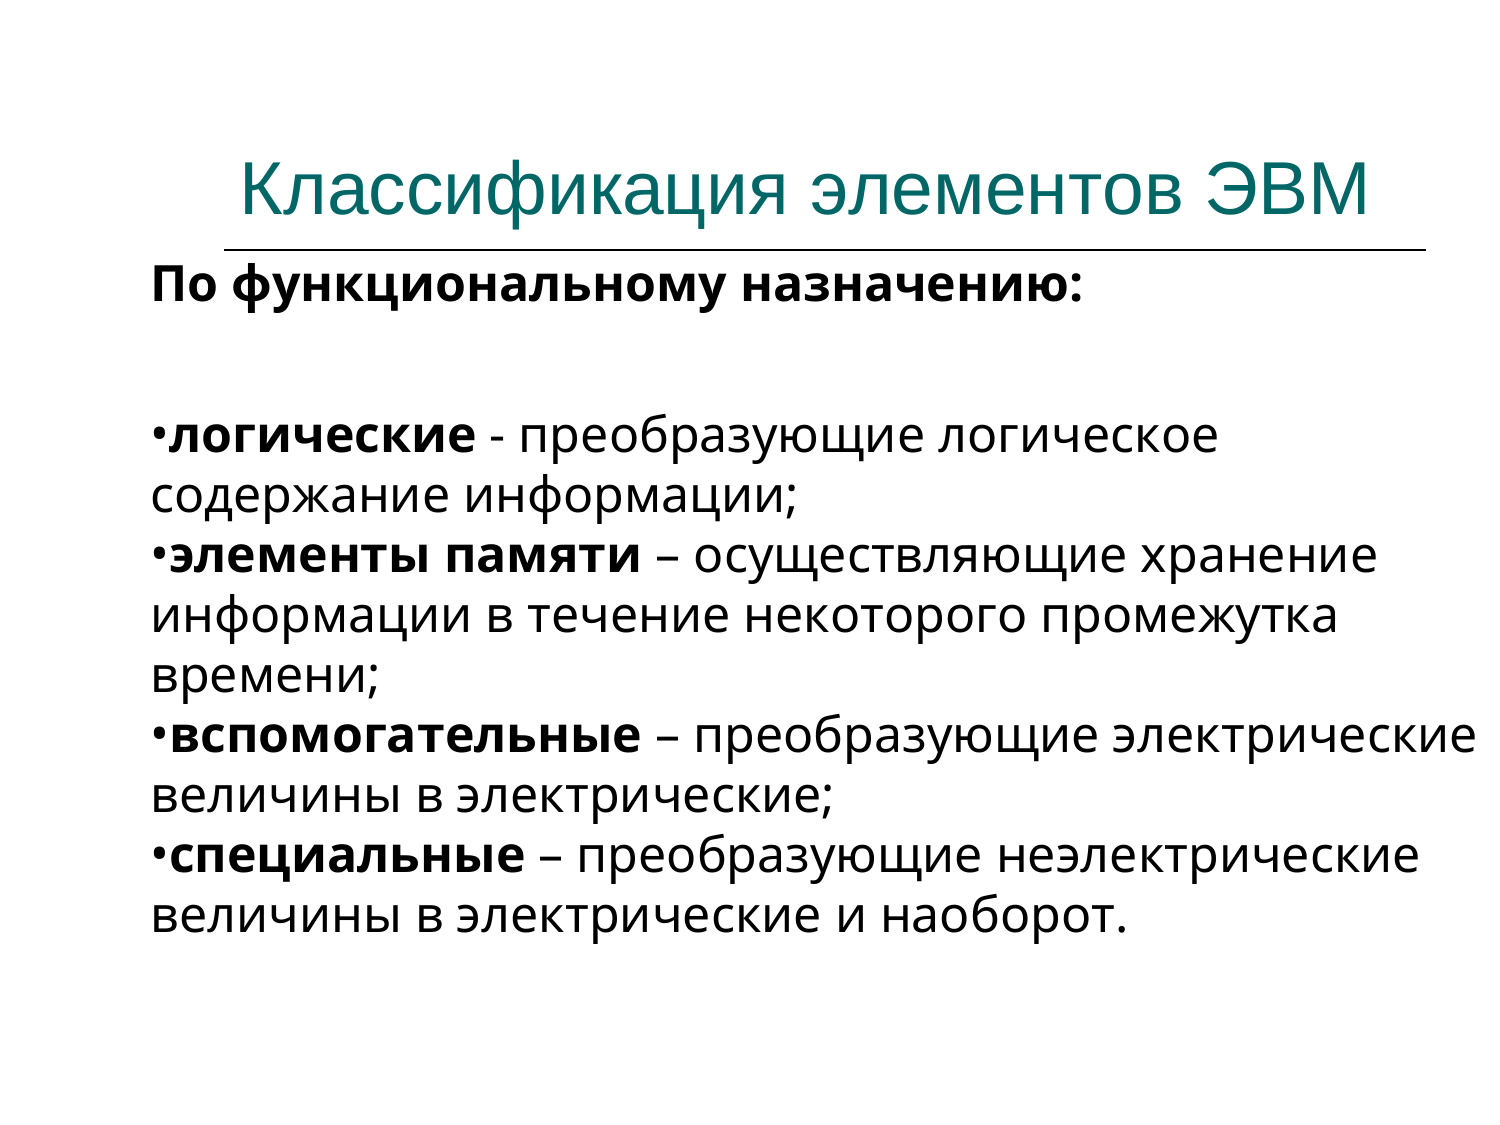

# Классификация элементов ЭВМ
По функциональному назначению:
логические - преобразующие логическое содержание информации;
элементы памяти – осуществляющие хранение информации в течение некоторого промежутка времени;
вспомогательные – преобразующие электрические величины в электрические;
специальные – преобразующие неэлектрические величины в электрические и наоборот.